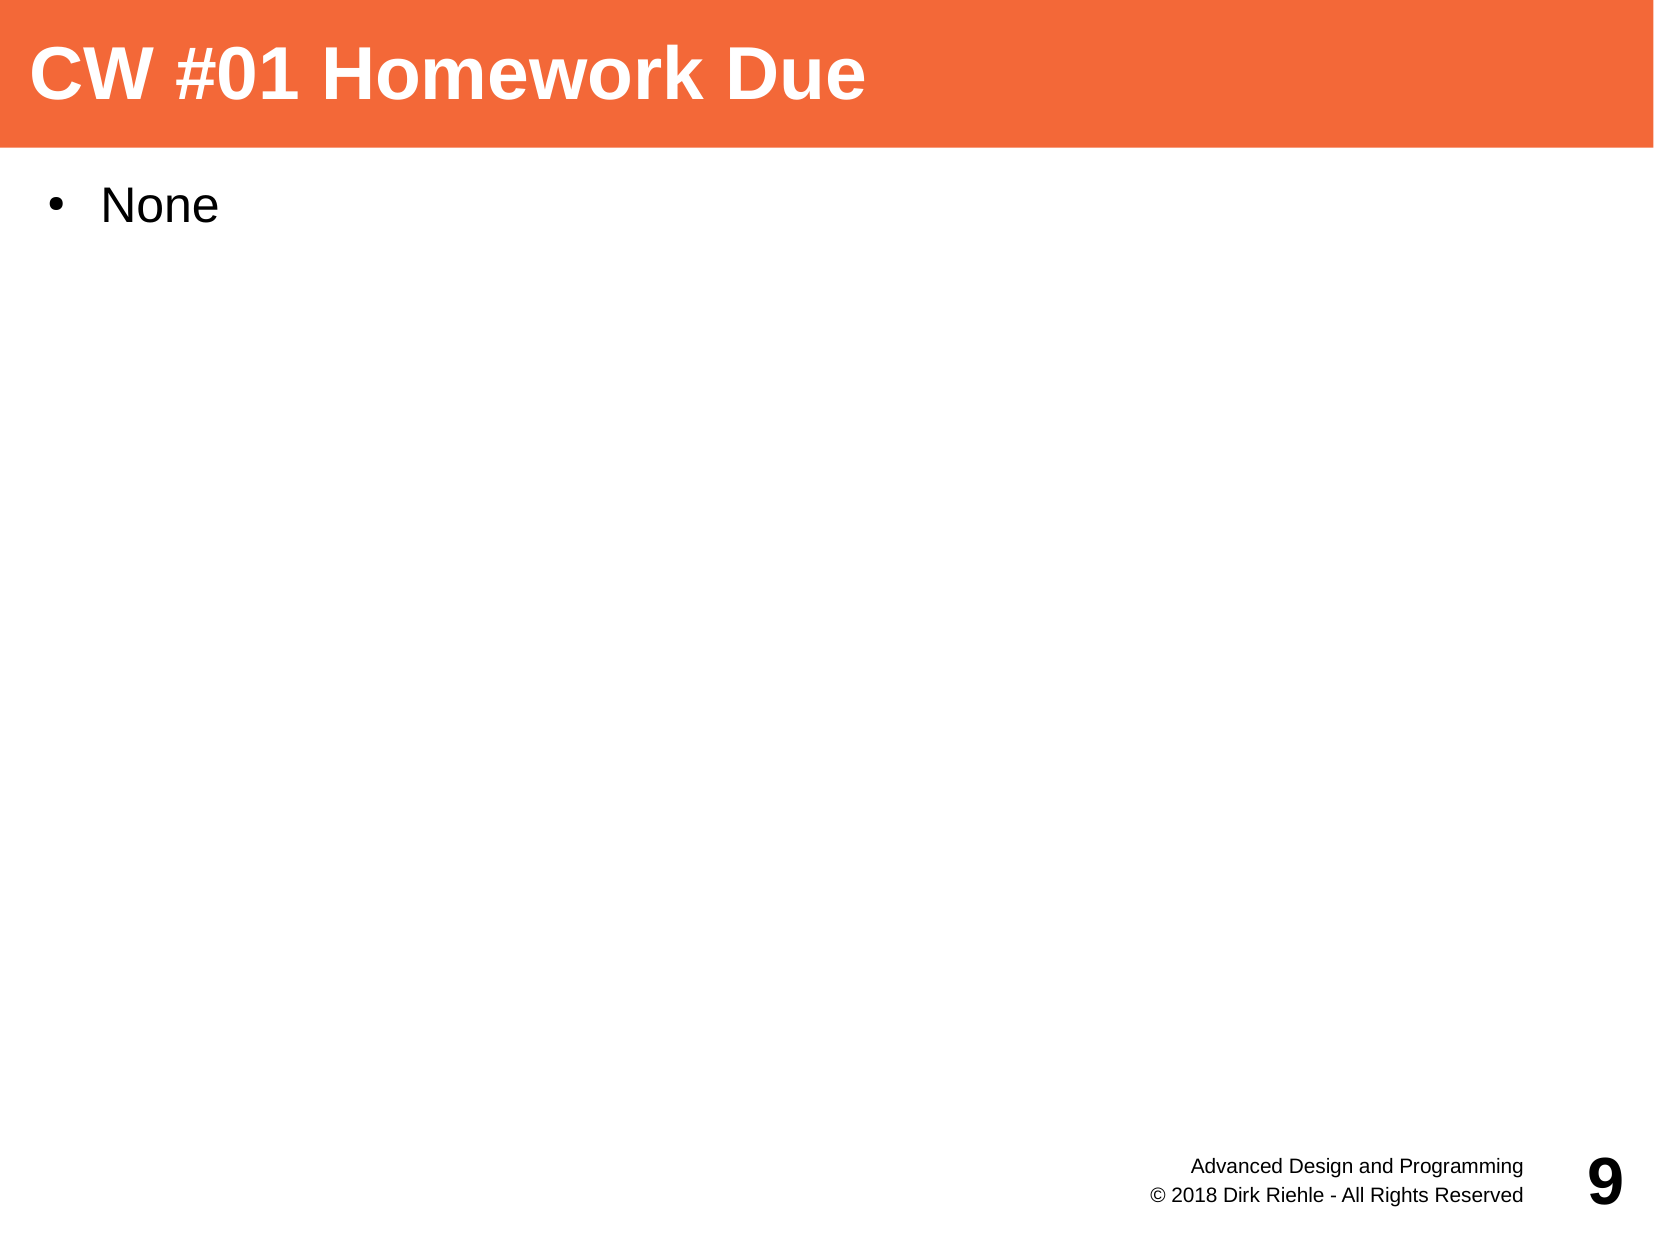

# CW #01 Homework Due
None
Advanced Design and Programming
9
© 2018 Dirk Riehle - All Rights Reserved